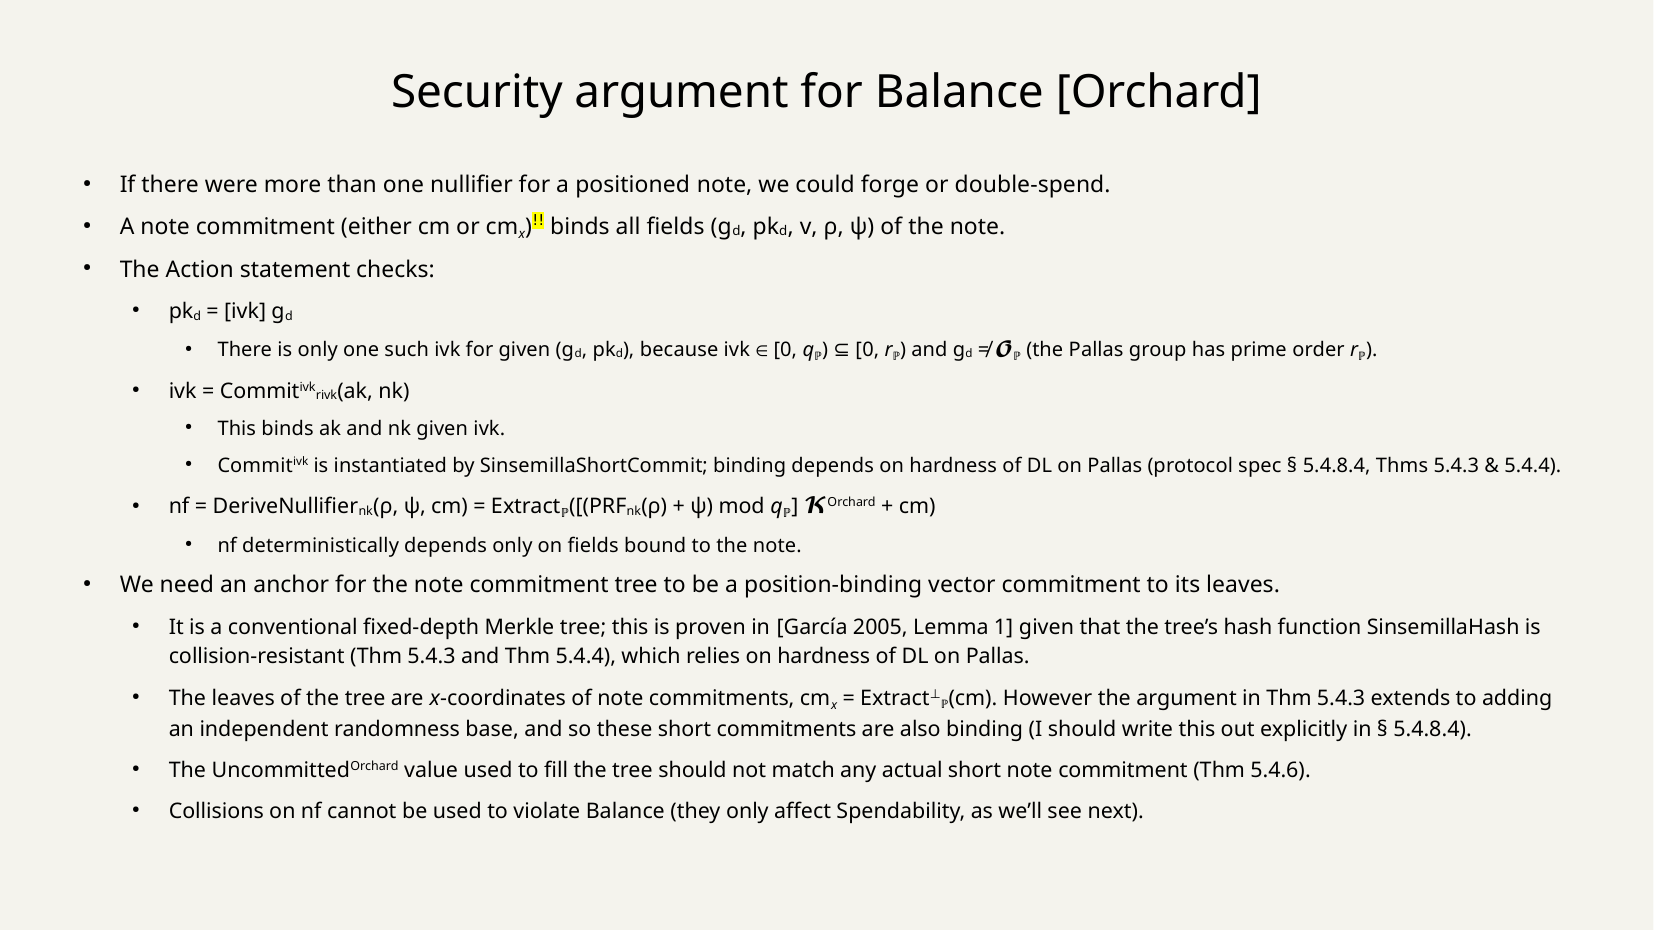

# Security argument for Balance [Orchard]
If there were more than one nullifier for a positioned note, we could forge or double-spend.
A note commitment (either cm or cmx)!! binds all fields (gd, pkd, v, ρ, ψ) of the note.
The Action statement checks:
pkd = [ivk] gd
There is only one such ivk for given (gd, pkd), because ivk ∈ [0, qℙ) ⊆ [0, rℙ) and gd ≠ 𝓞ℙ (the Pallas group has prime order rℙ).
ivk = Commitivkrivk(ak, nk)
This binds ak and nk given ivk.
Commitivk is instantiated by SinsemillaShortCommit; binding depends on hardness of DL on Pallas (protocol spec § 5.4.8.4, Thms 5.4.3 & 5.4.4).
nf = DeriveNullifiernk(ρ, ψ, cm) = Extractℙ([(PRFnk(ρ) + ψ) mod qℙ] 𝓚Orchard + cm)
nf deterministically depends only on fields bound to the note.
We need an anchor for the note commitment tree to be a position-binding vector commitment to its leaves.
It is a conventional fixed-depth Merkle tree; this is proven in [García 2005, Lemma 1] given that the tree’s hash function SinsemillaHash is collision-resistant (Thm 5.4.3 and Thm 5.4.4), which relies on hardness of DL on Pallas.
The leaves of the tree are x-coordinates of note commitments, cmx = Extract⊥ℙ(cm). However the argument in Thm 5.4.3 extends to adding an independent randomness base, and so these short commitments are also binding (I should write this out explicitly in § 5.4.8.4).
The UncommittedOrchard value used to fill the tree should not match any actual short note commitment (Thm 5.4.6).
Collisions on nf cannot be used to violate Balance (they only affect Spendability, as we’ll see next).